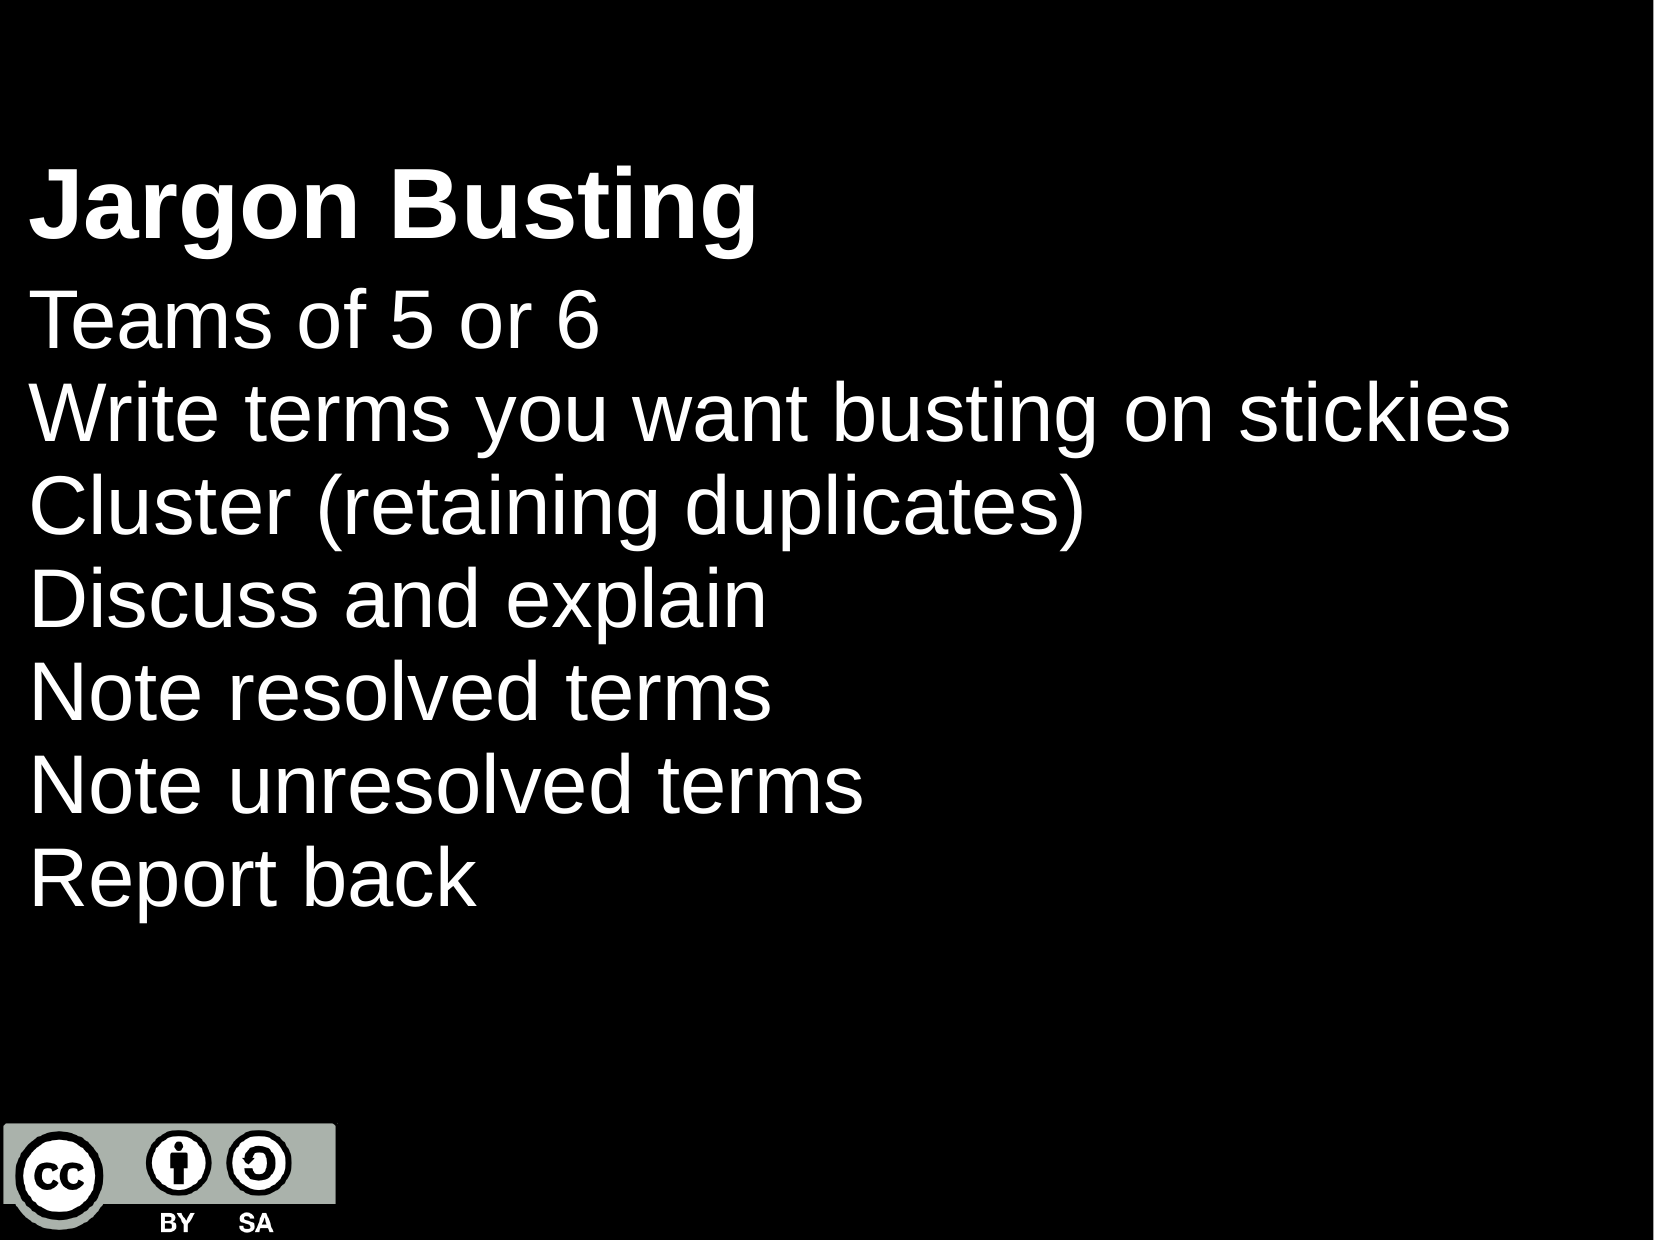

Jargon Busting
Teams of 5 or 6
Write terms you want busting on stickies
Cluster (retaining duplicates)
Discuss and explain
Note resolved terms
Note unresolved terms
Report back